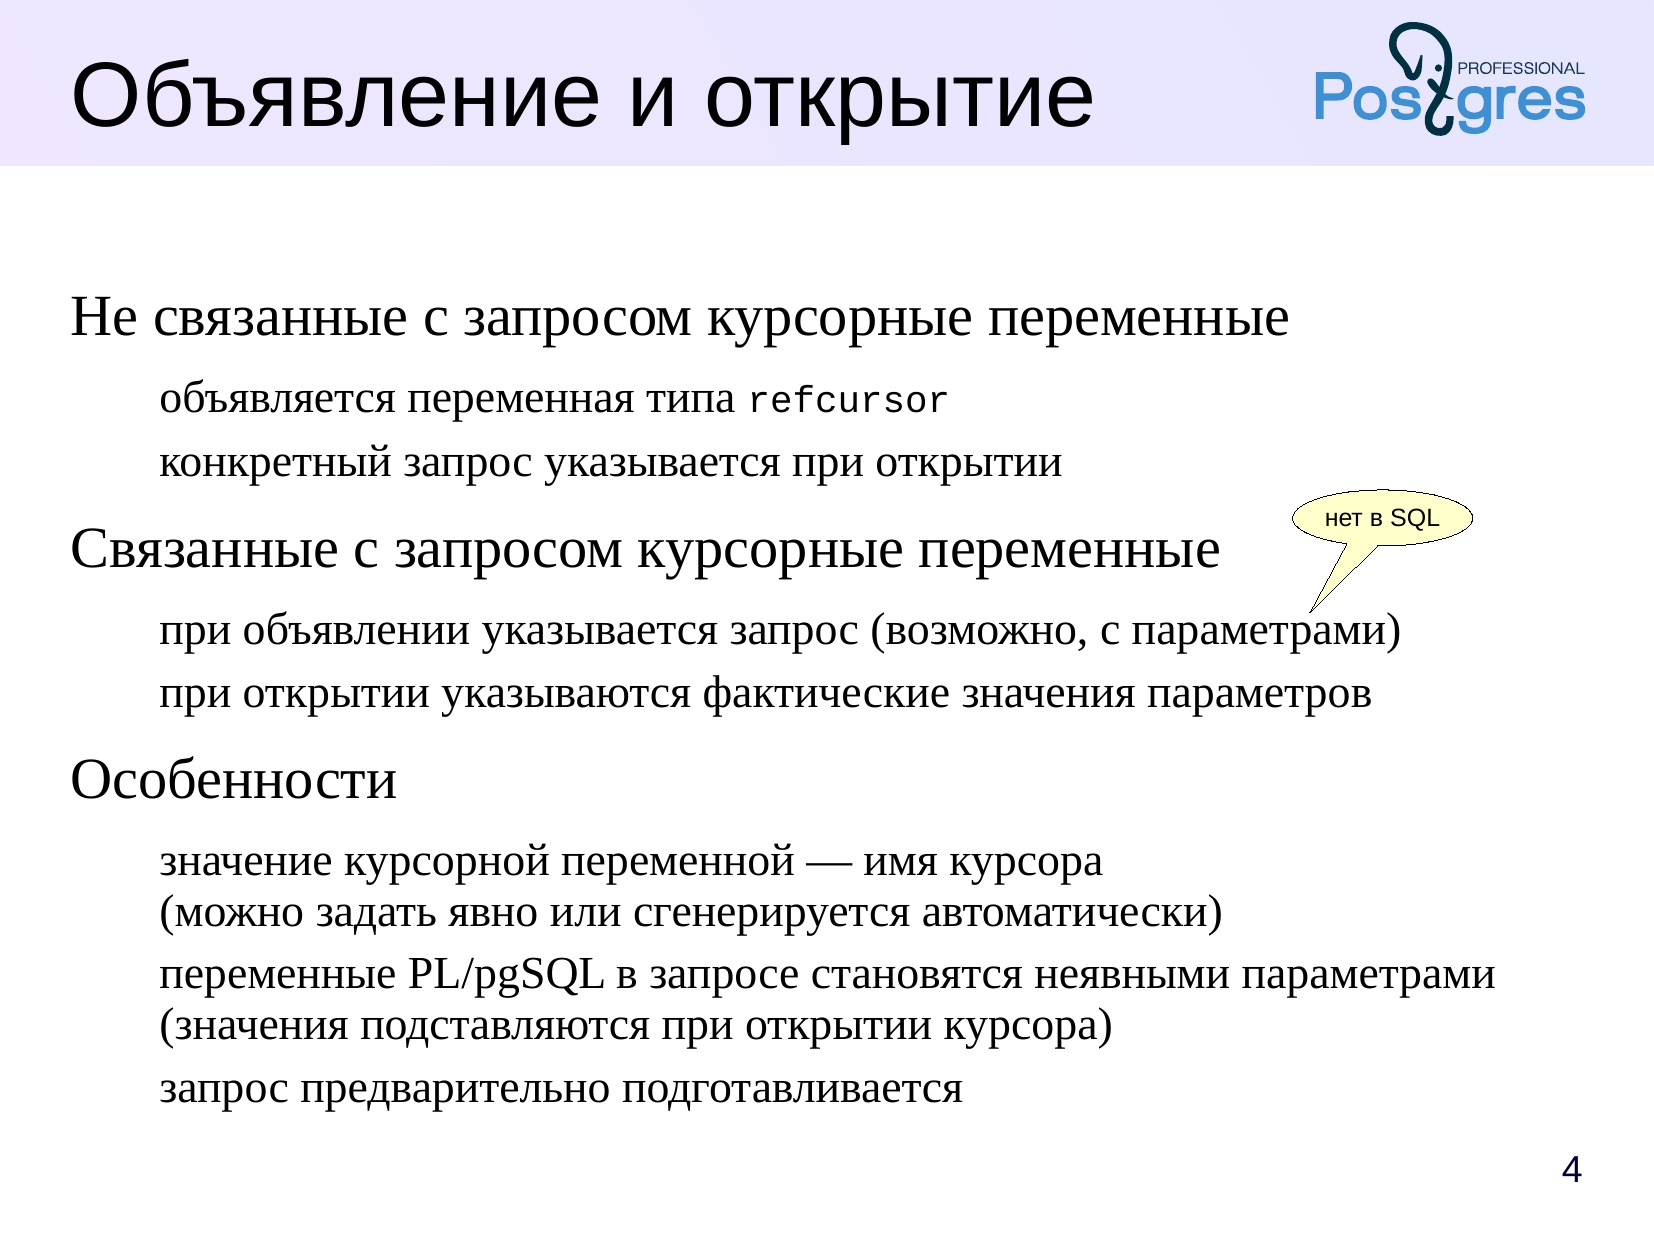

# Объявление и открытие
Не связанные с запросом курсорные переменные
объявляется переменная типа refcursor
конкретный запрос указывается при открытии
Связанные с запросом курсорные переменные
при объявлении указывается запрос (возможно, с параметрами)
при открытии указываются фактические значения параметров
Особенности
значение курсорной переменной — имя курсора
(можно задать явно или сгенерируется автоматически)
переменные PL/pgSQL в запросе становятся неявными параметрами
(значения подставляются при открытии курсора)
запрос предварительно подготавливается
нет в SQL